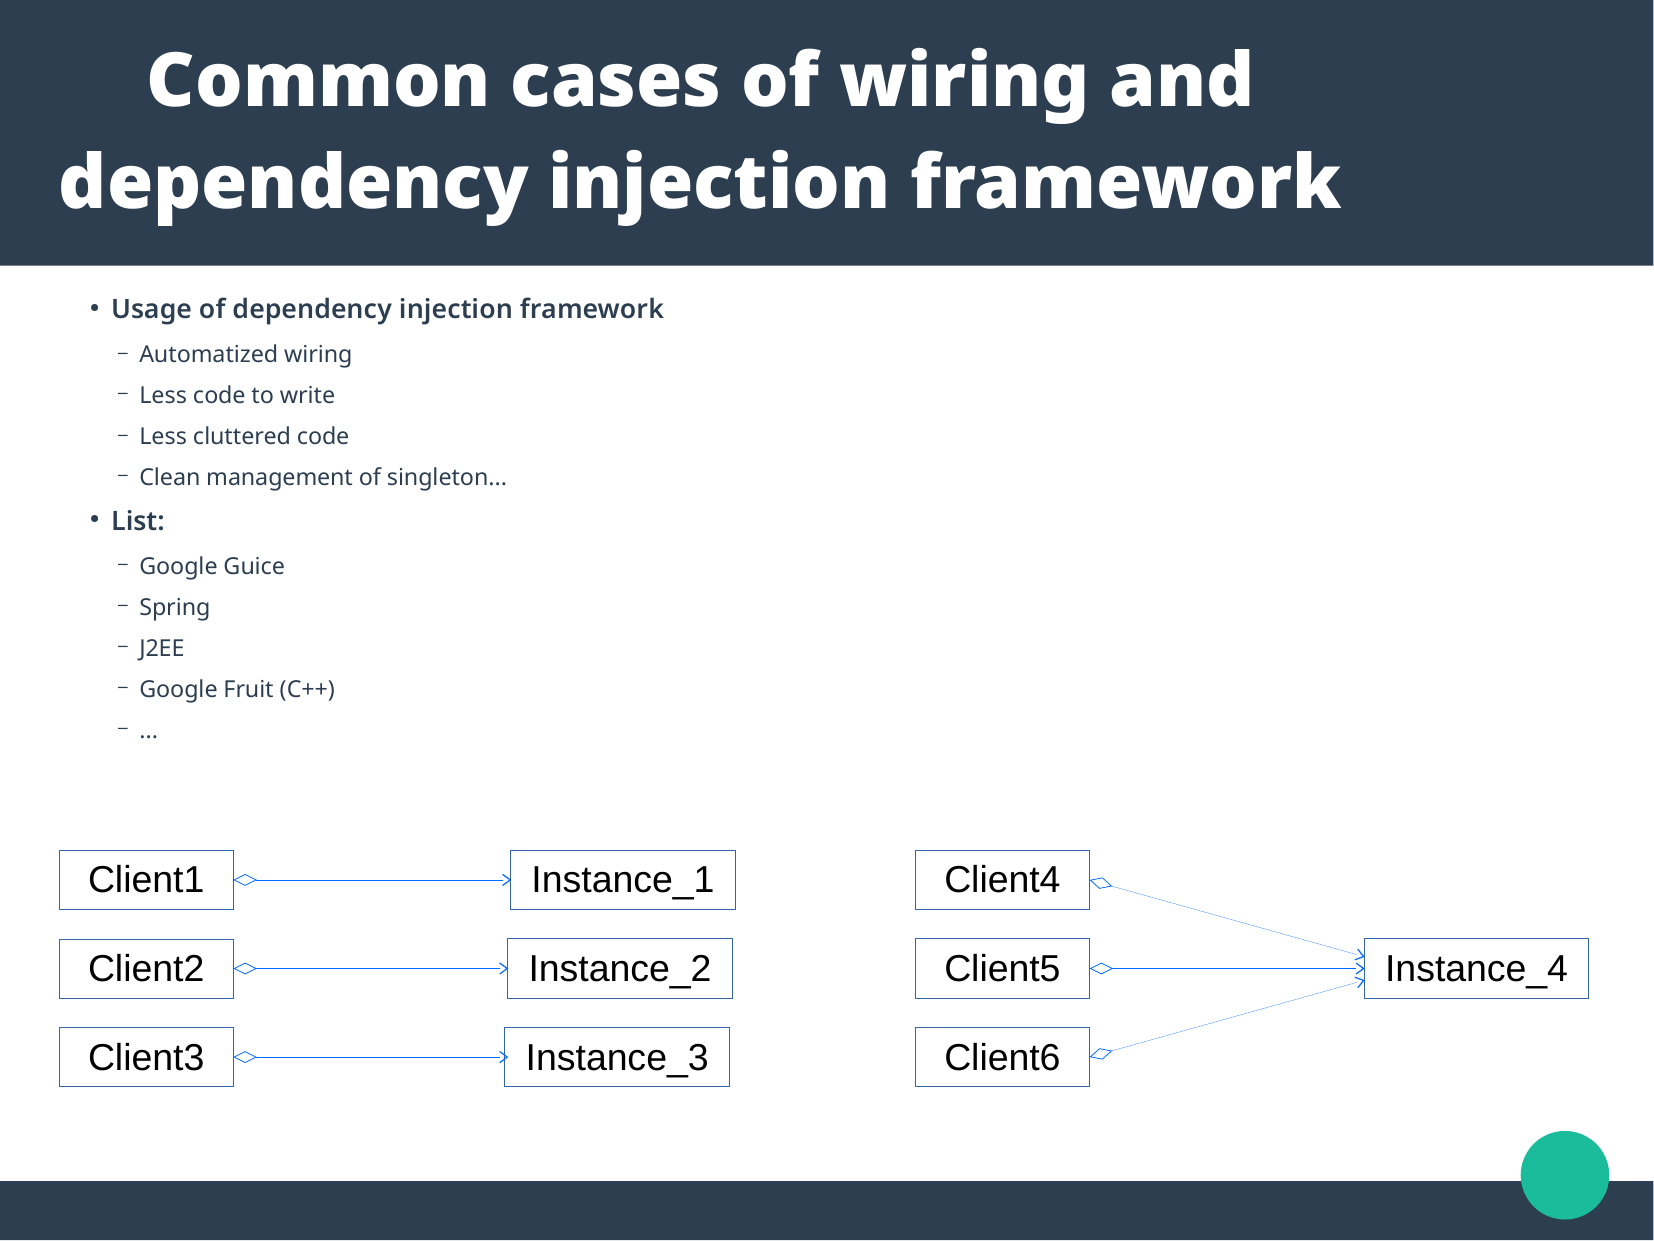

# Common cases of wiring and dependency injection framework
Usage of dependency injection framework
Automatized wiring
Less code to write
Less cluttered code
Clean management of singleton...
List:
Google Guice
Spring
J2EE
Google Fruit (C++)
...
Client1
Instance_1
Client4
Instance_2
Client5
Instance_4
Client2
Client3
Instance_3
Client6